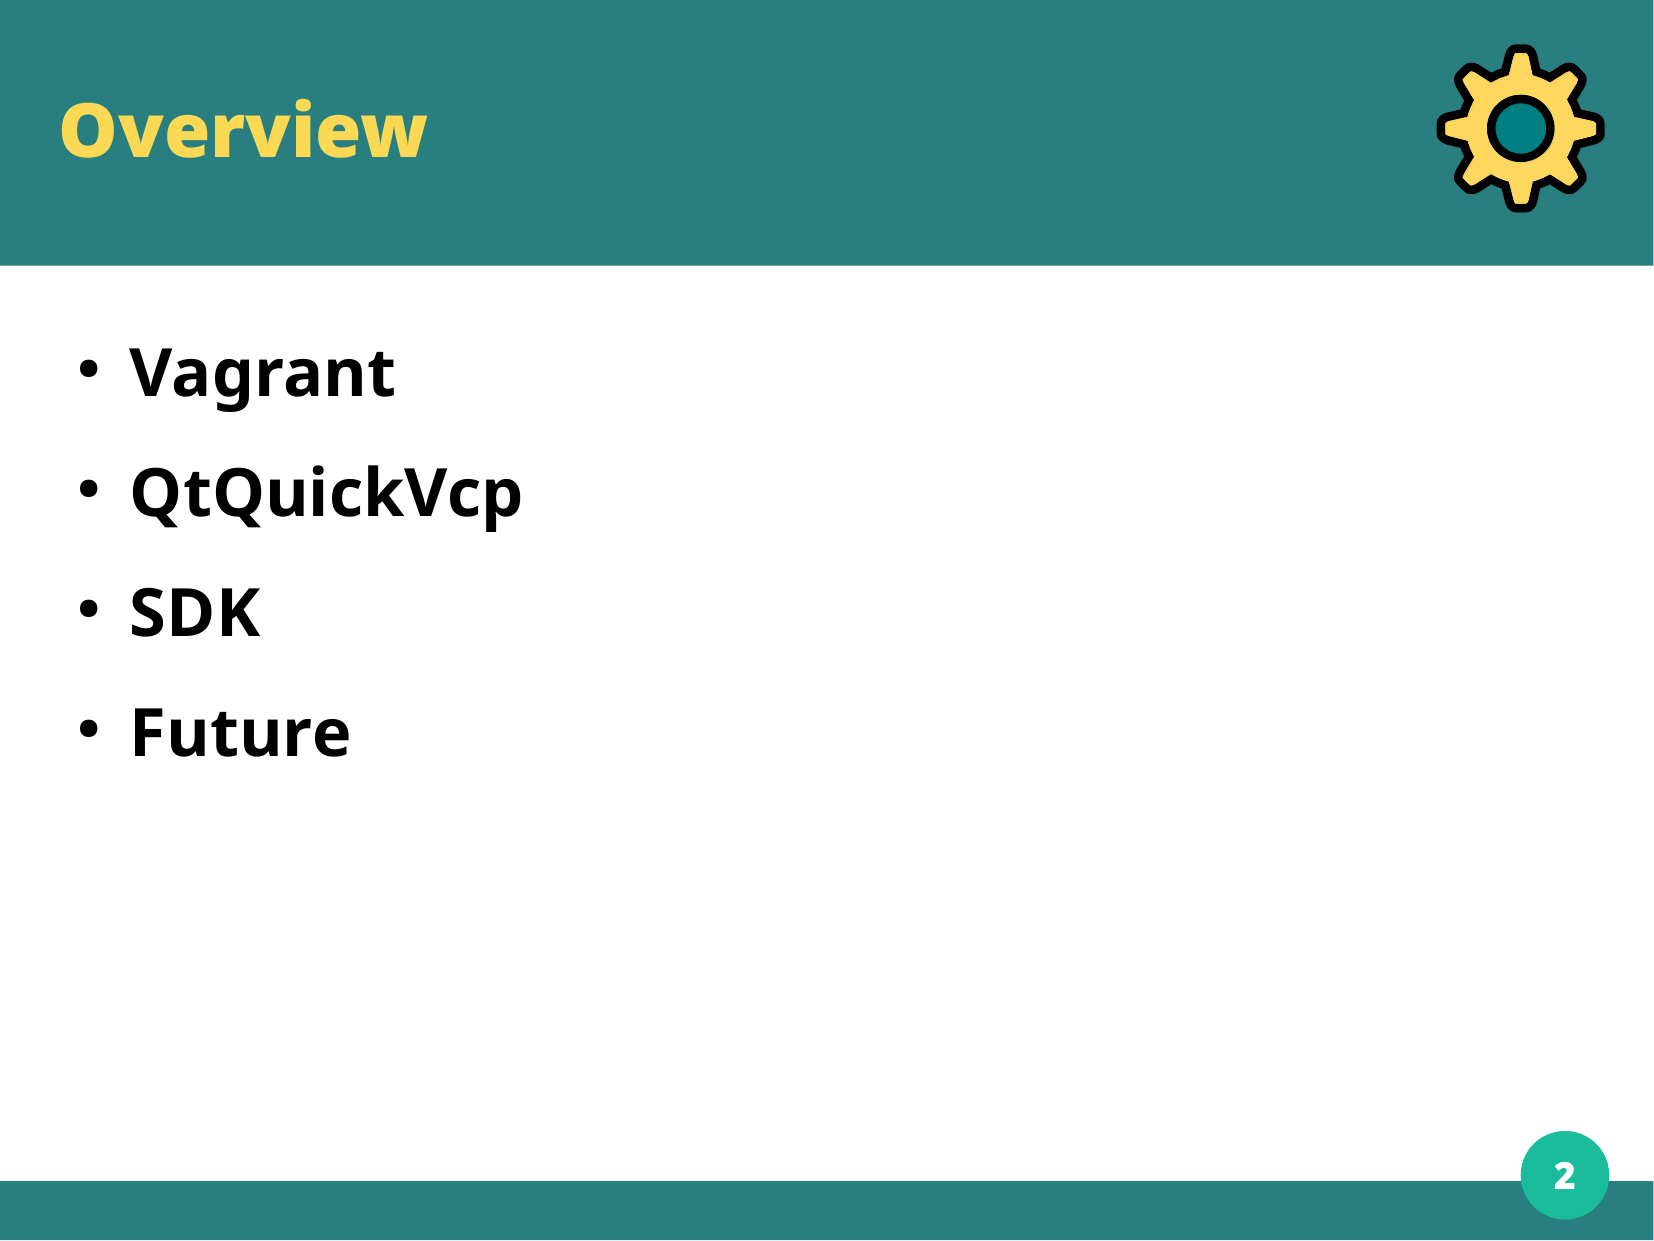

# Overview
Vagrant
QtQuickVcp
SDK
Future
2